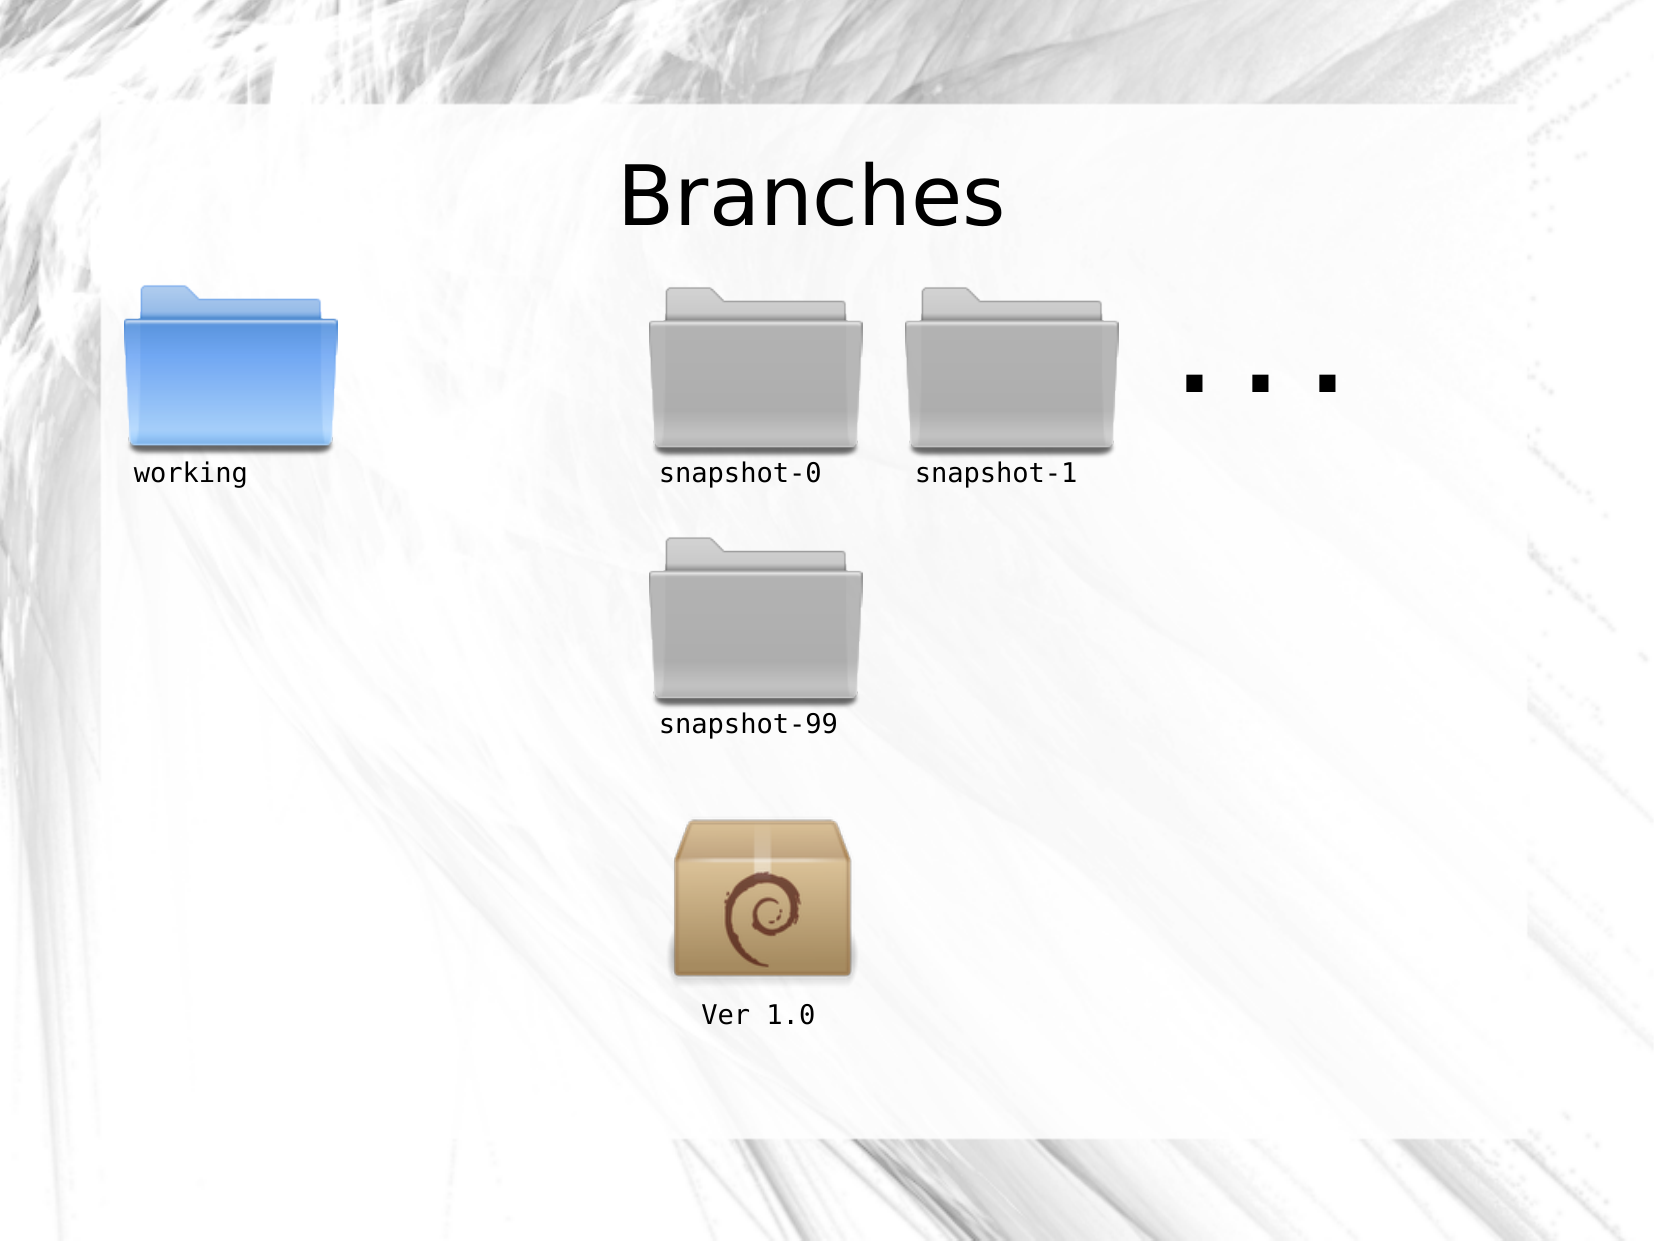

# Branches
working
snapshot-0
snapshot-1
. . .
snapshot-99
Ver 1.0